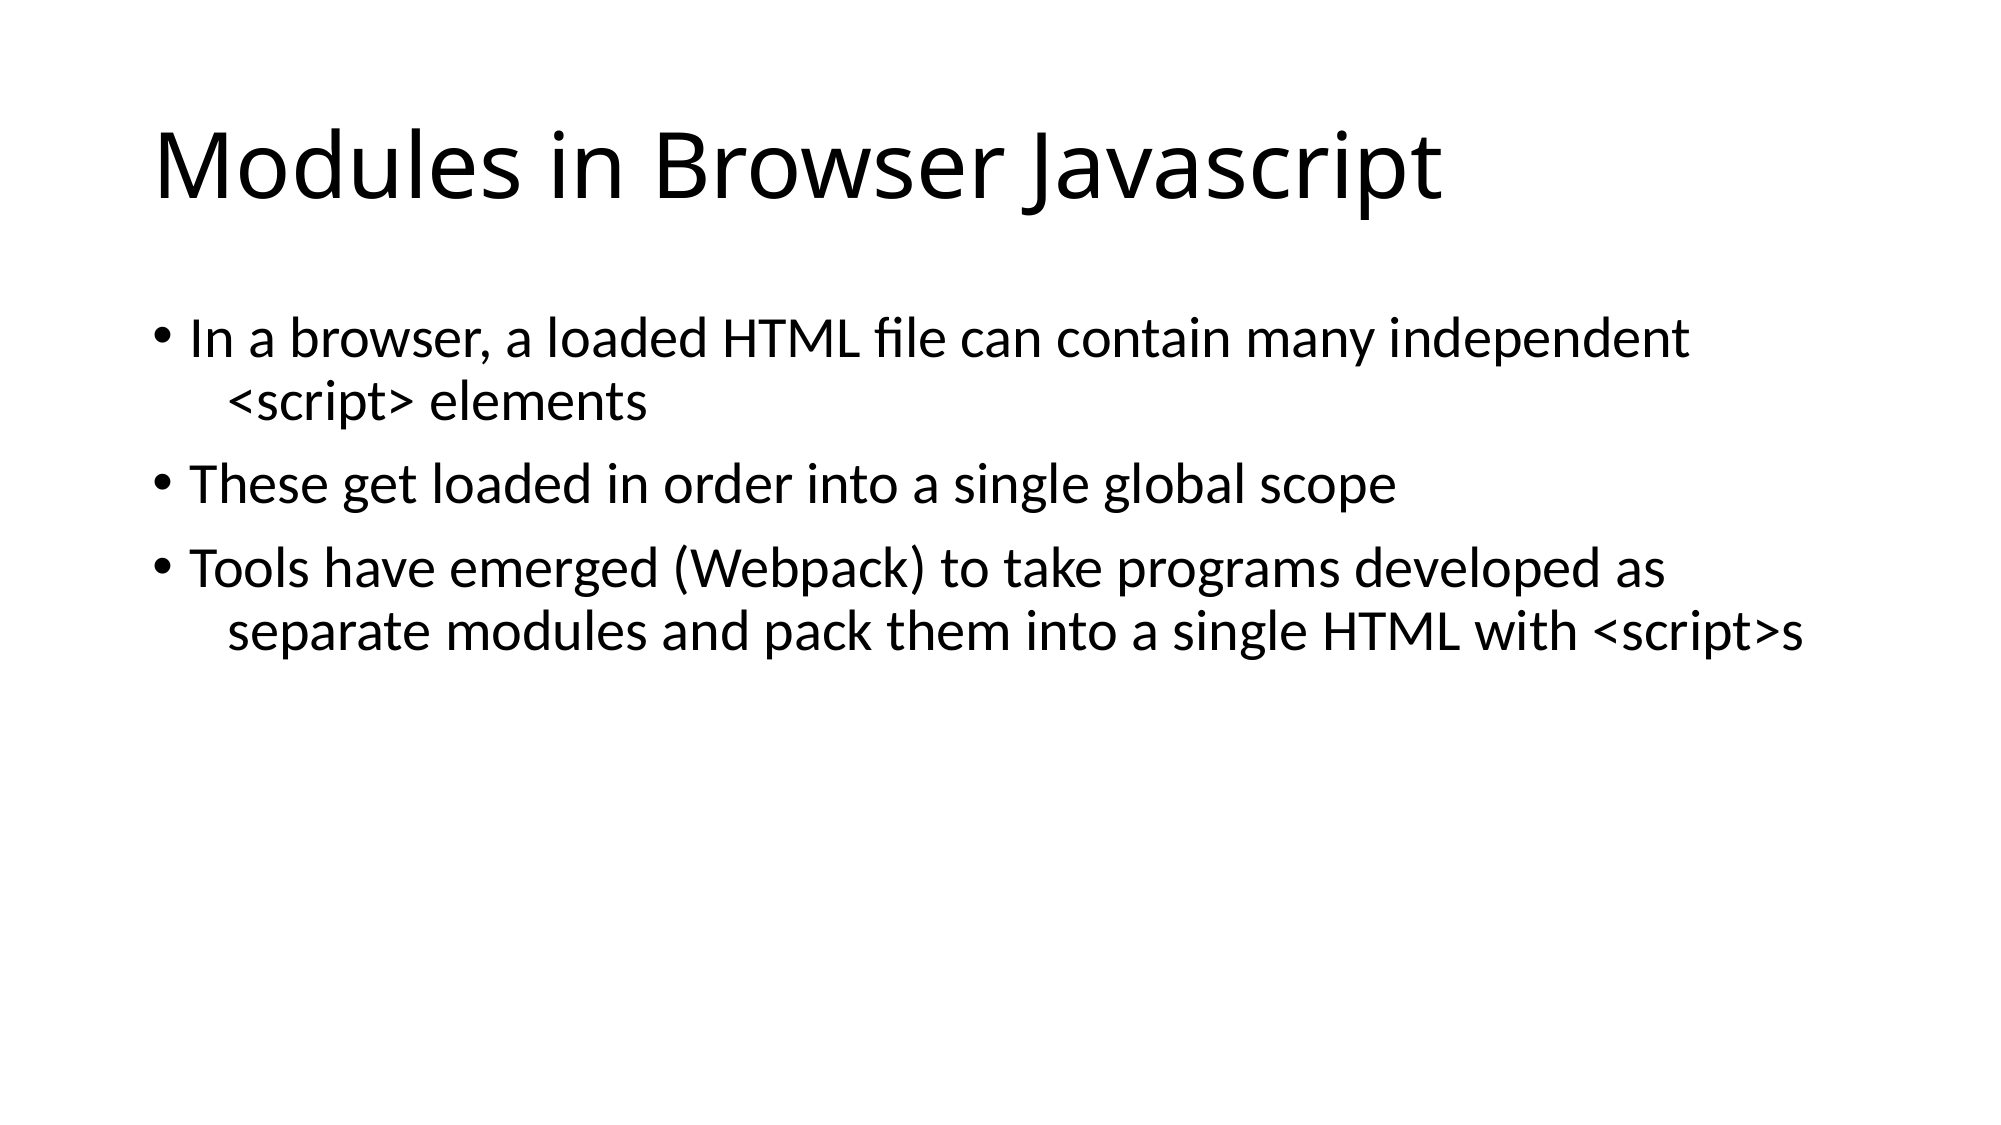

# Modules in Browser Javascript
In a browser, a loaded HTML file can contain many independent <script> elements
These get loaded in order into a single global scope
Tools have emerged (Webpack) to take programs developed as separate modules and pack them into a single HTML with <script>s